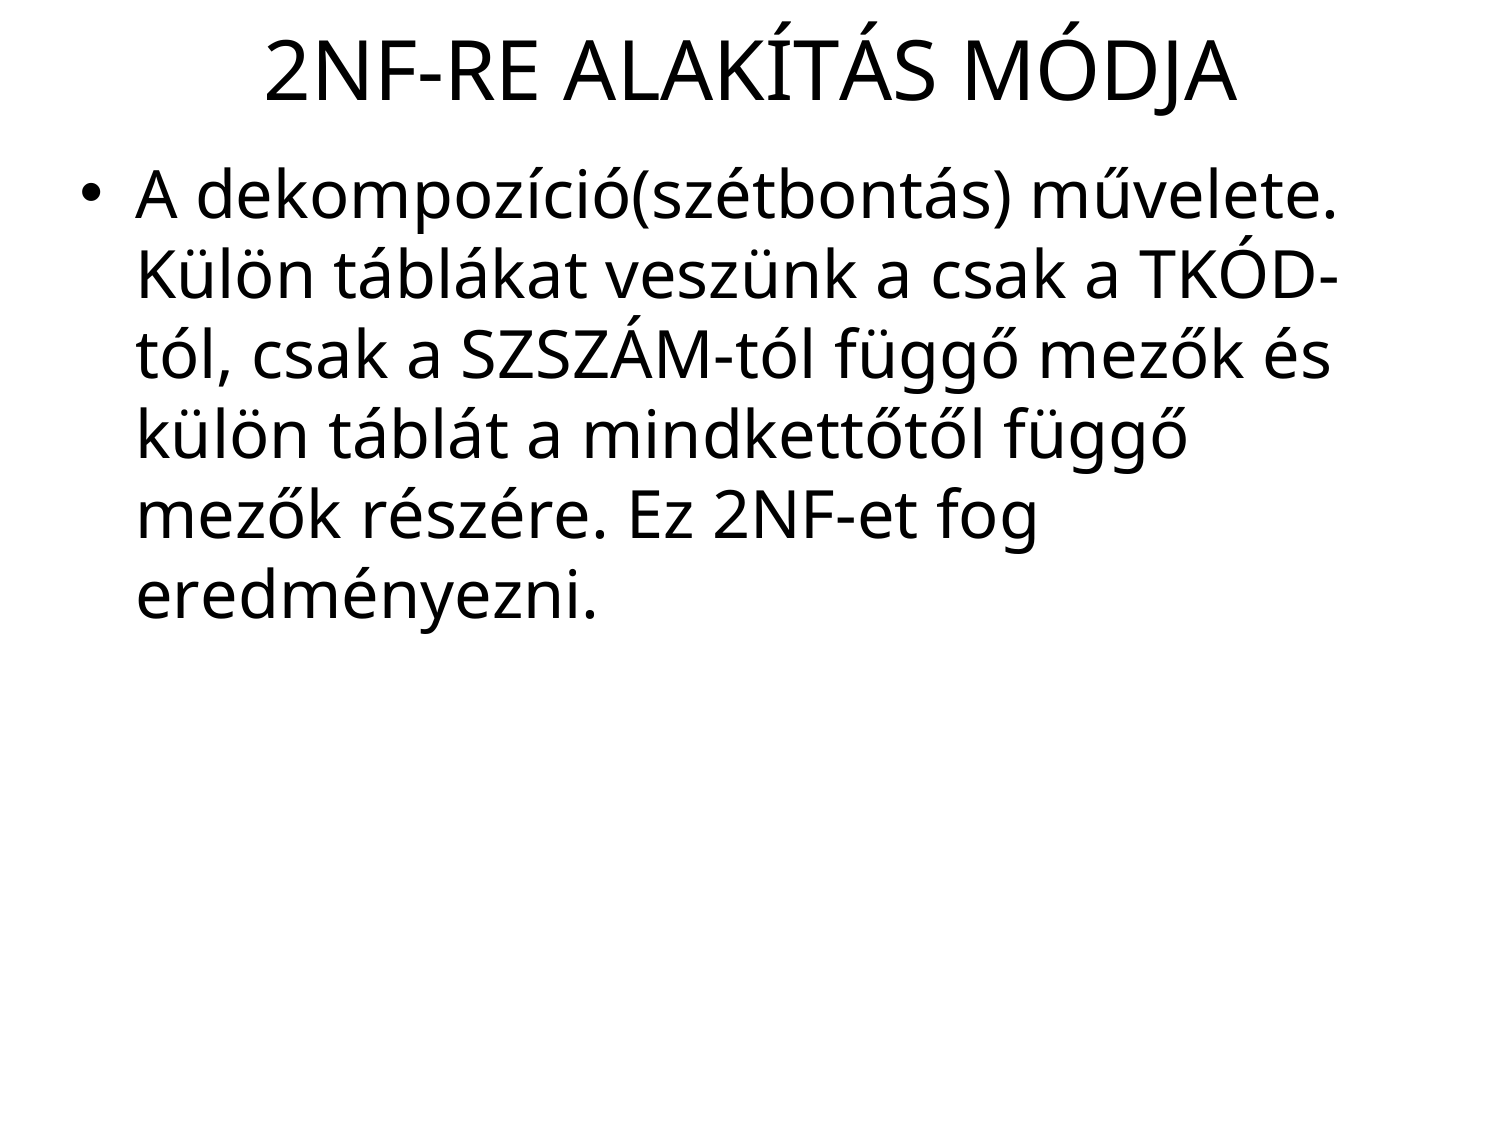

# 2NF-RE ALAKÍTÁS MÓDJA
A dekompozíció(szétbontás) művelete. Külön táblákat veszünk a csak a TKÓD-tól, csak a SZSZÁM-tól függő mezők és külön táblát a mindkettőtől függő mezők részére. Ez 2NF-et fog eredményezni.